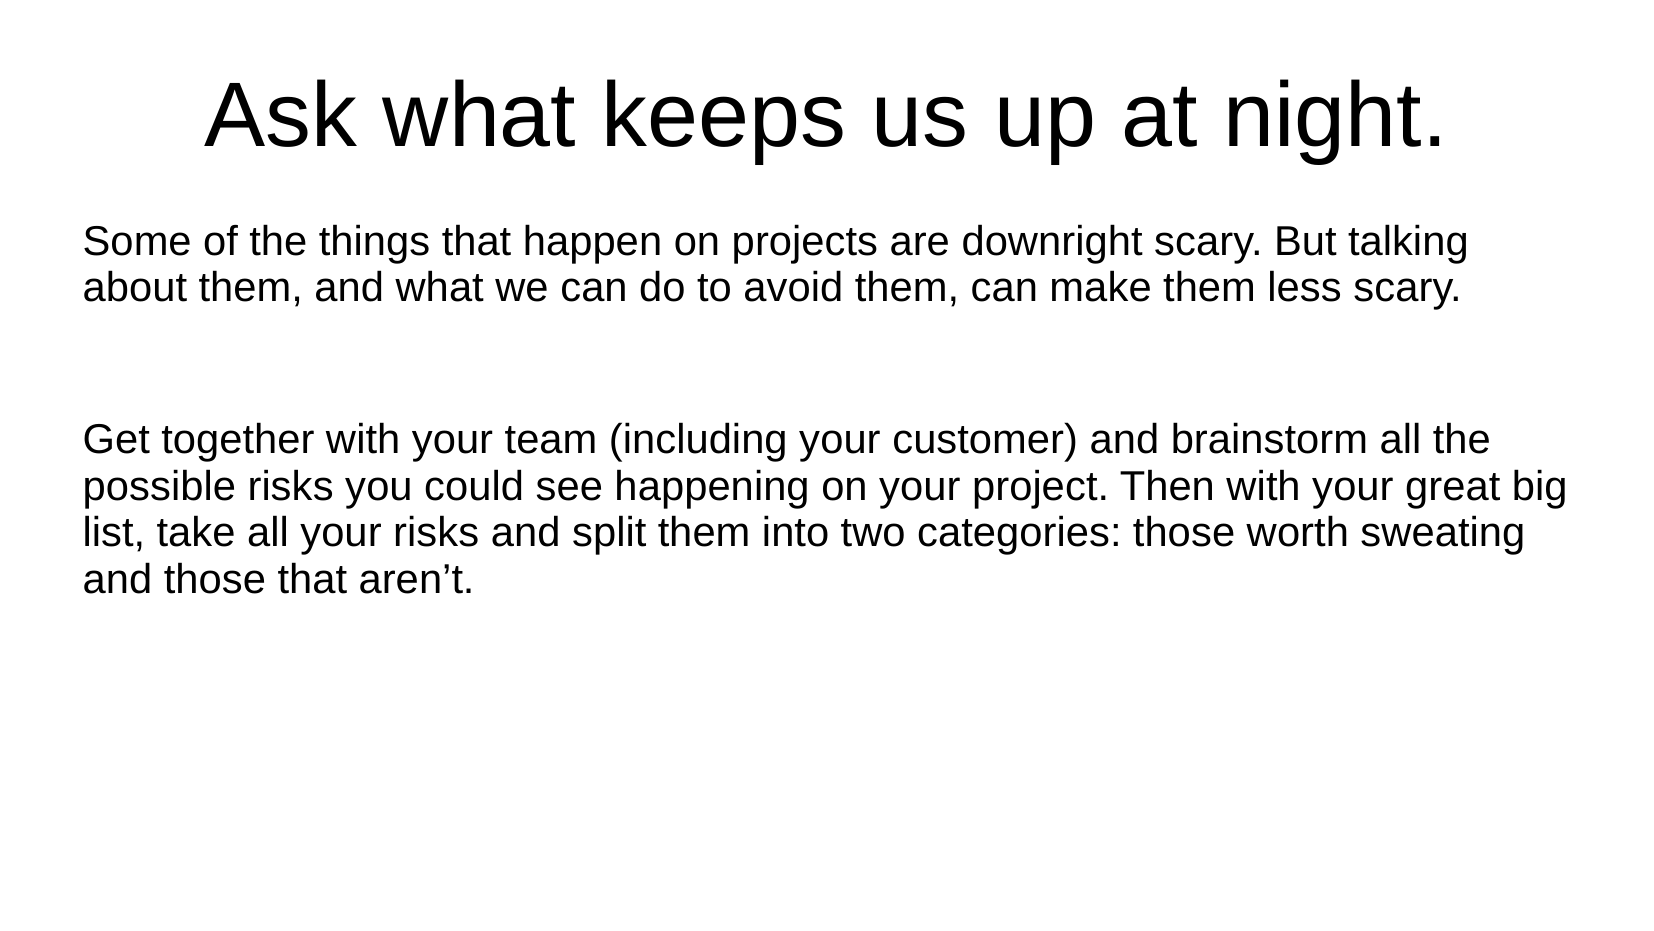

# Ask what keeps us up at night.
Some of the things that happen on projects are downright scary. But talking about them, and what we can do to avoid them, can make them less scary.
Get together with your team (including your customer) and brainstorm all the possible risks you could see happening on your project. Then with your great big list, take all your risks and split them into two categories: those worth sweating and those that aren’t.